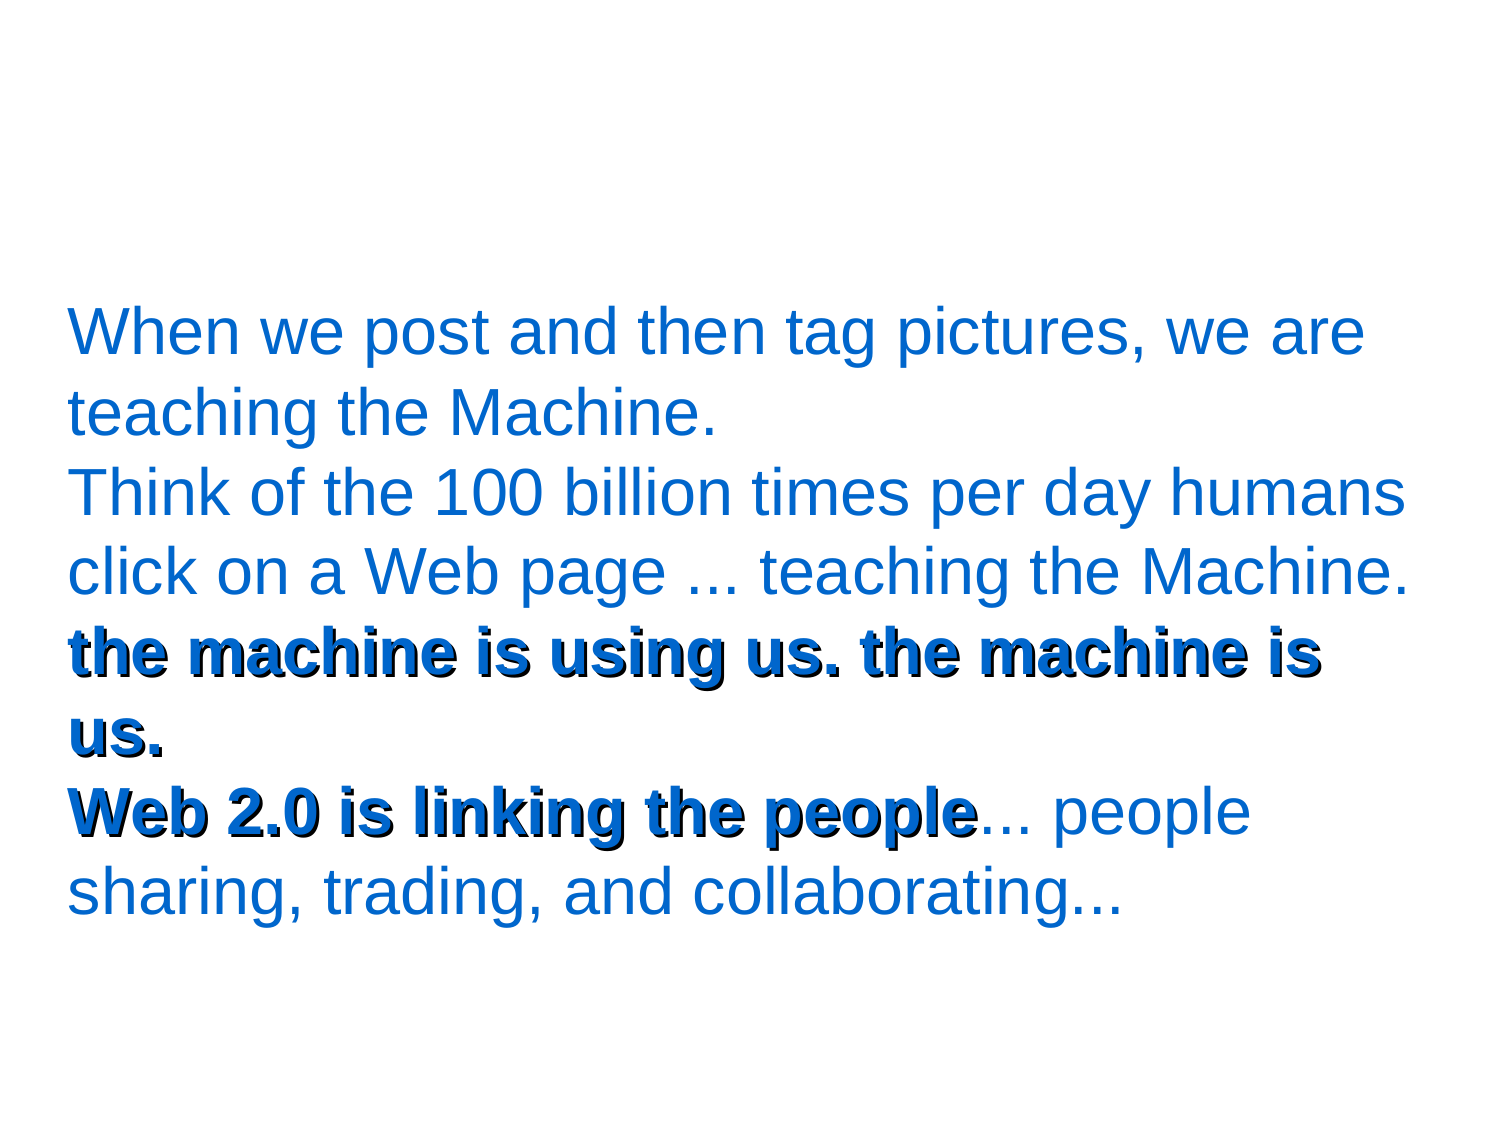

When we post and then tag pictures, we are teaching the Machine.
Think of the 100 billion times per day humans click on a Web page ... teaching the Machine.
the machine is using us. the machine is us.
Web 2.0 is linking the people... people sharing, trading, and collaborating...